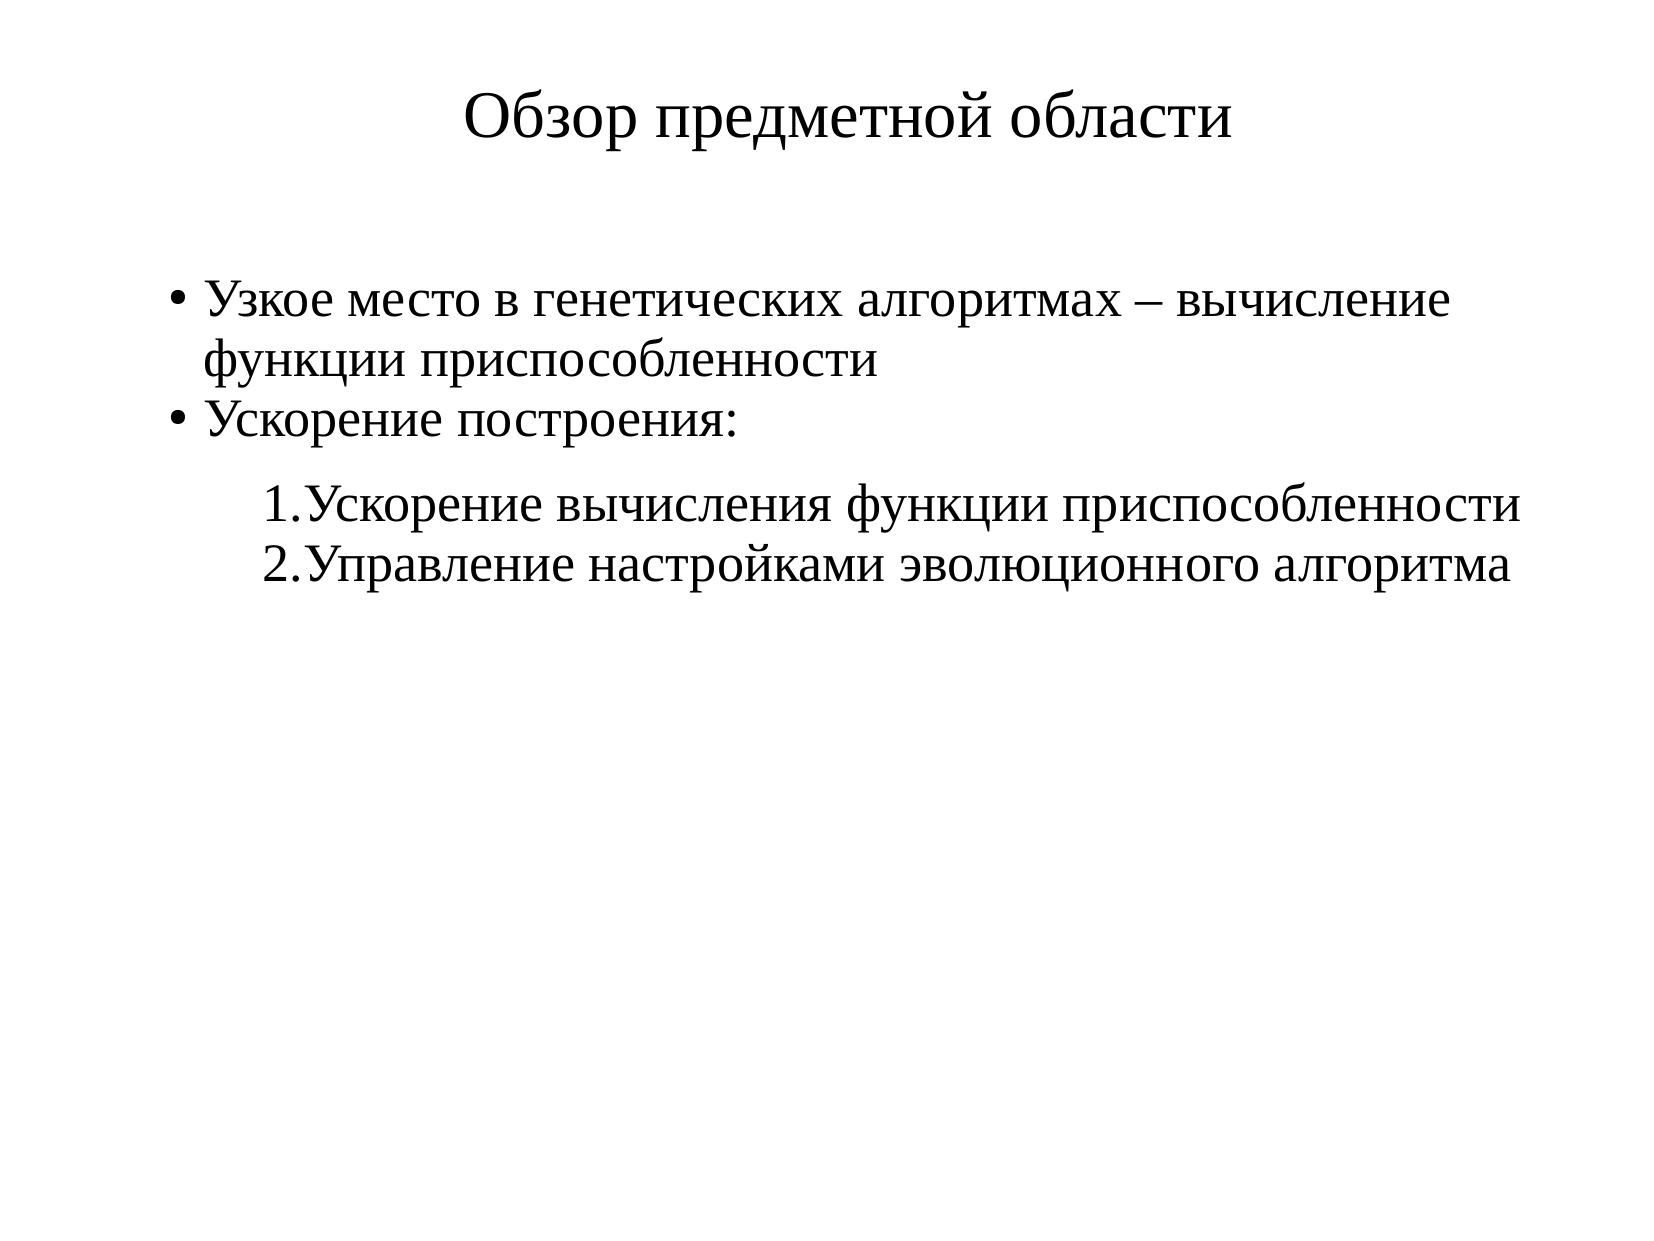

Обзор предметной области
Узкое место в генетических алгоритмах – вычисление
функции приспособленности
Ускорение построения:
Ускорение вычисления функции приспособленности
Управление настройками эволюционного алгоритма